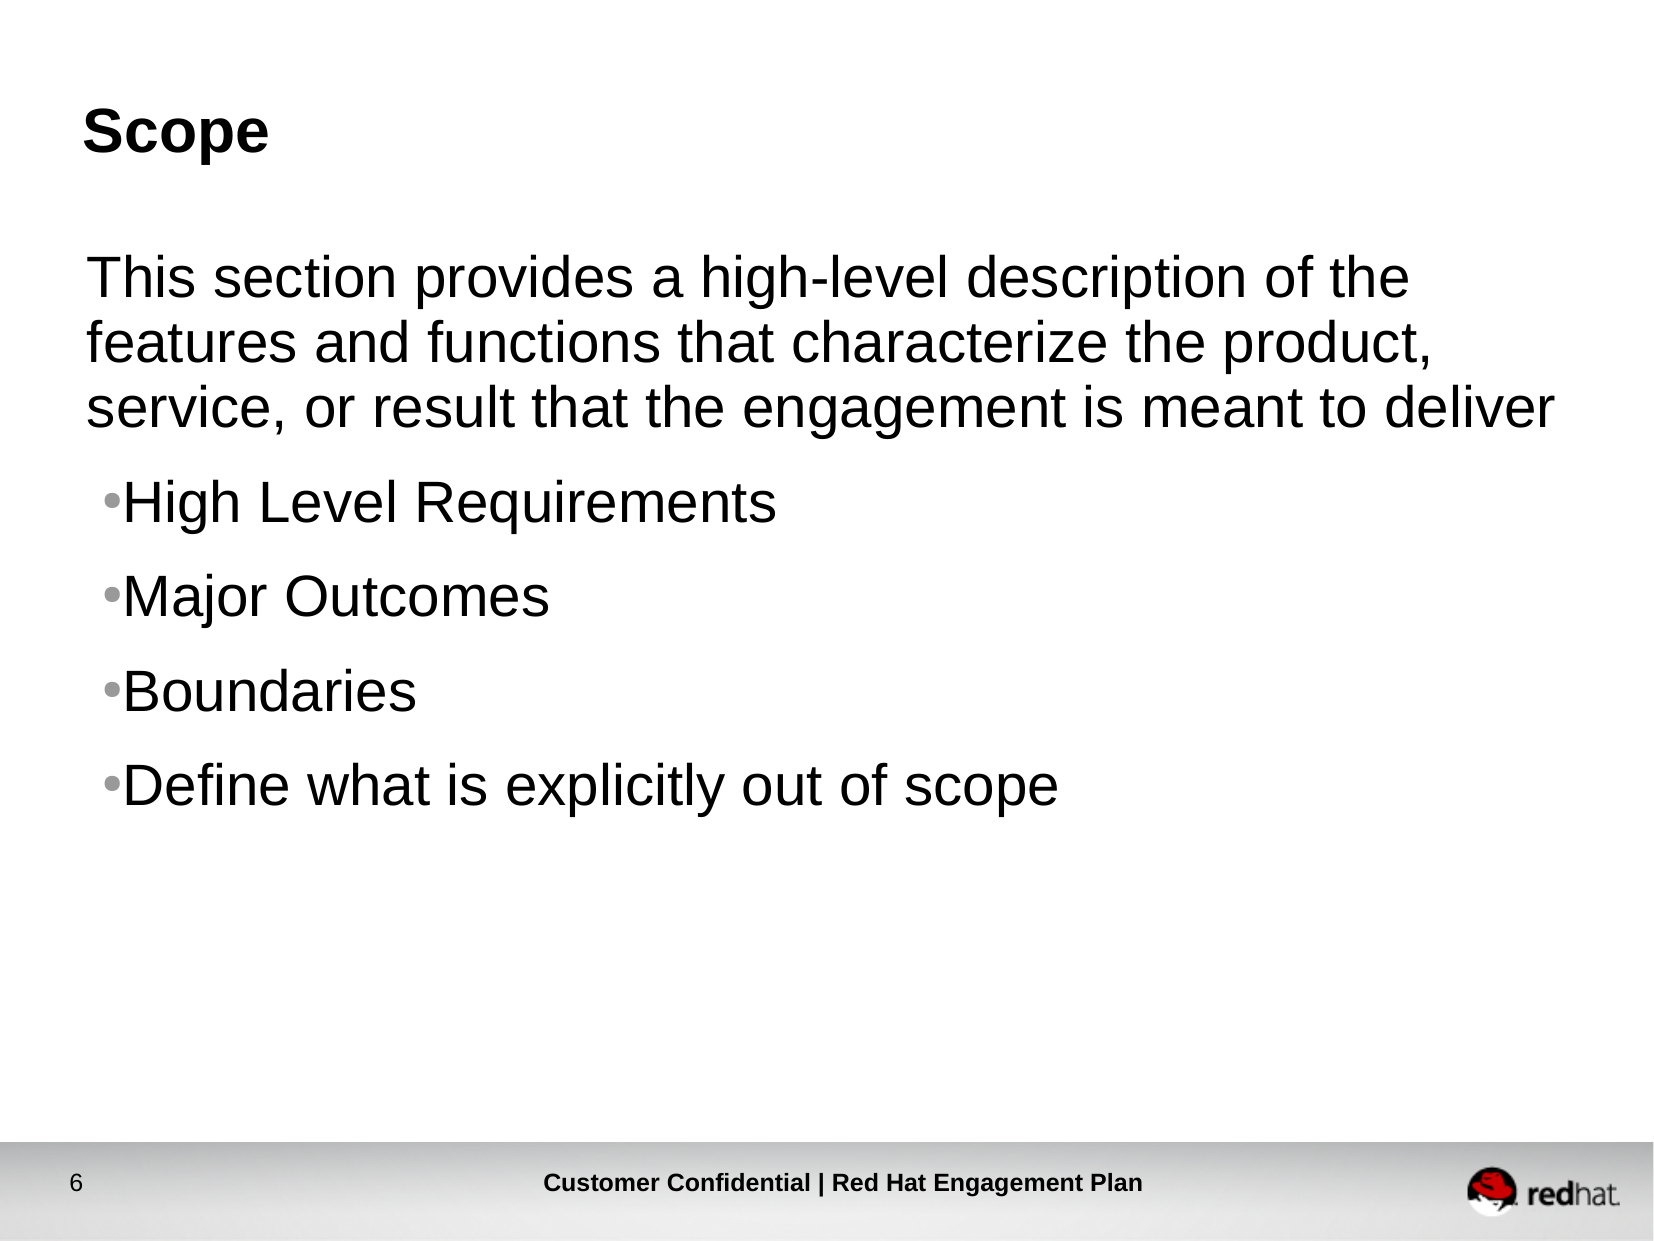

# Scope
This section provides a high-level description of the features and functions that characterize the product, service, or result that the engagement is meant to deliver
High Level Requirements
Major Outcomes
Boundaries
Define what is explicitly out of scope